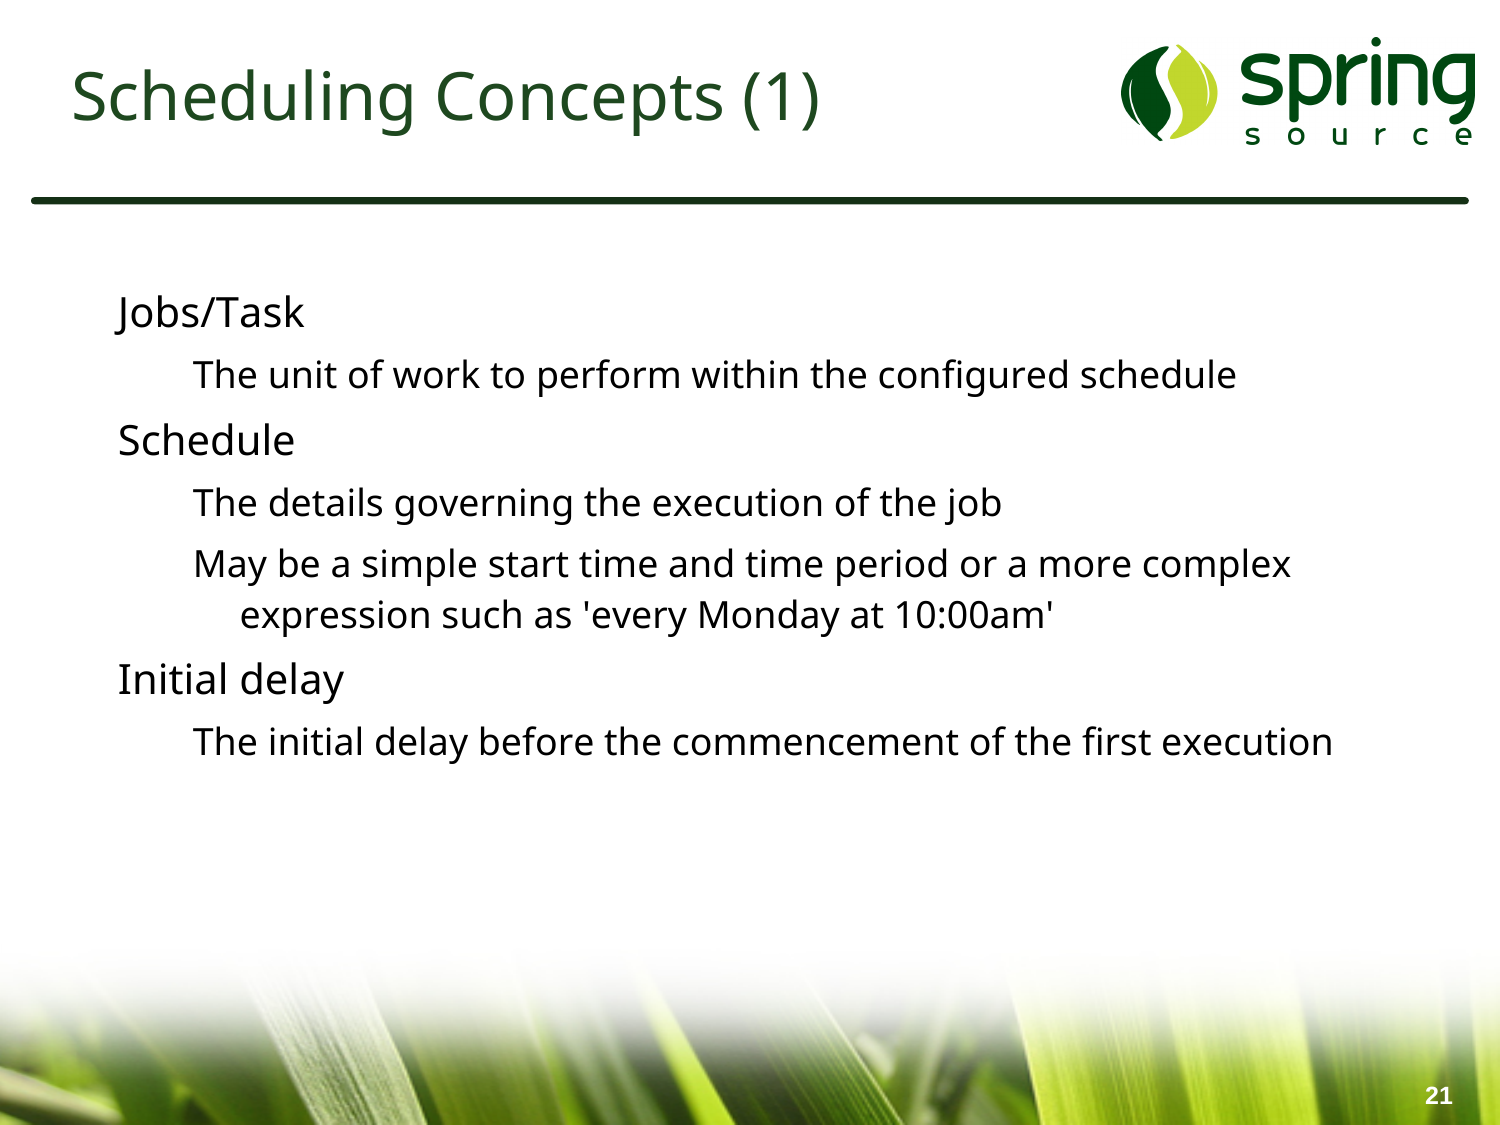

# Scheduling Concepts (1)
Jobs/Task
The unit of work to perform within the configured schedule
Schedule
The details governing the execution of the job
May be a simple start time and time period or a more complex expression such as 'every Monday at 10:00am'
Initial delay
The initial delay before the commencement of the first execution